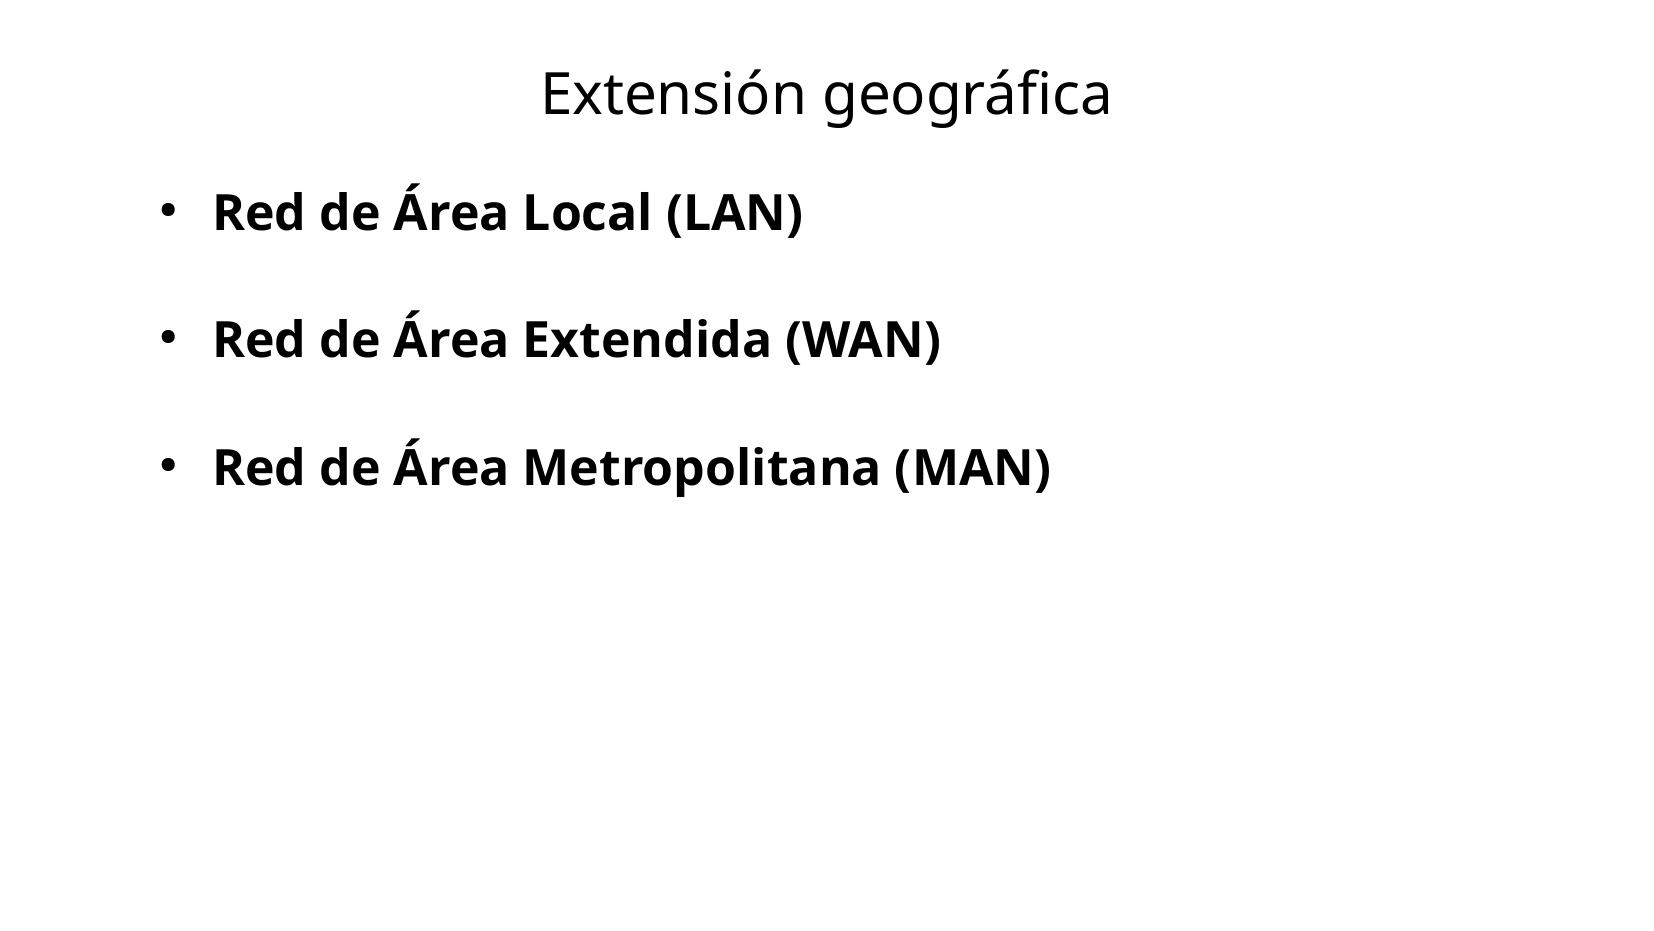

# Extensión geográfica
Red de Área Local (LAN)
Red de Área Extendida (WAN)
Red de Área Metropolitana (MAN)